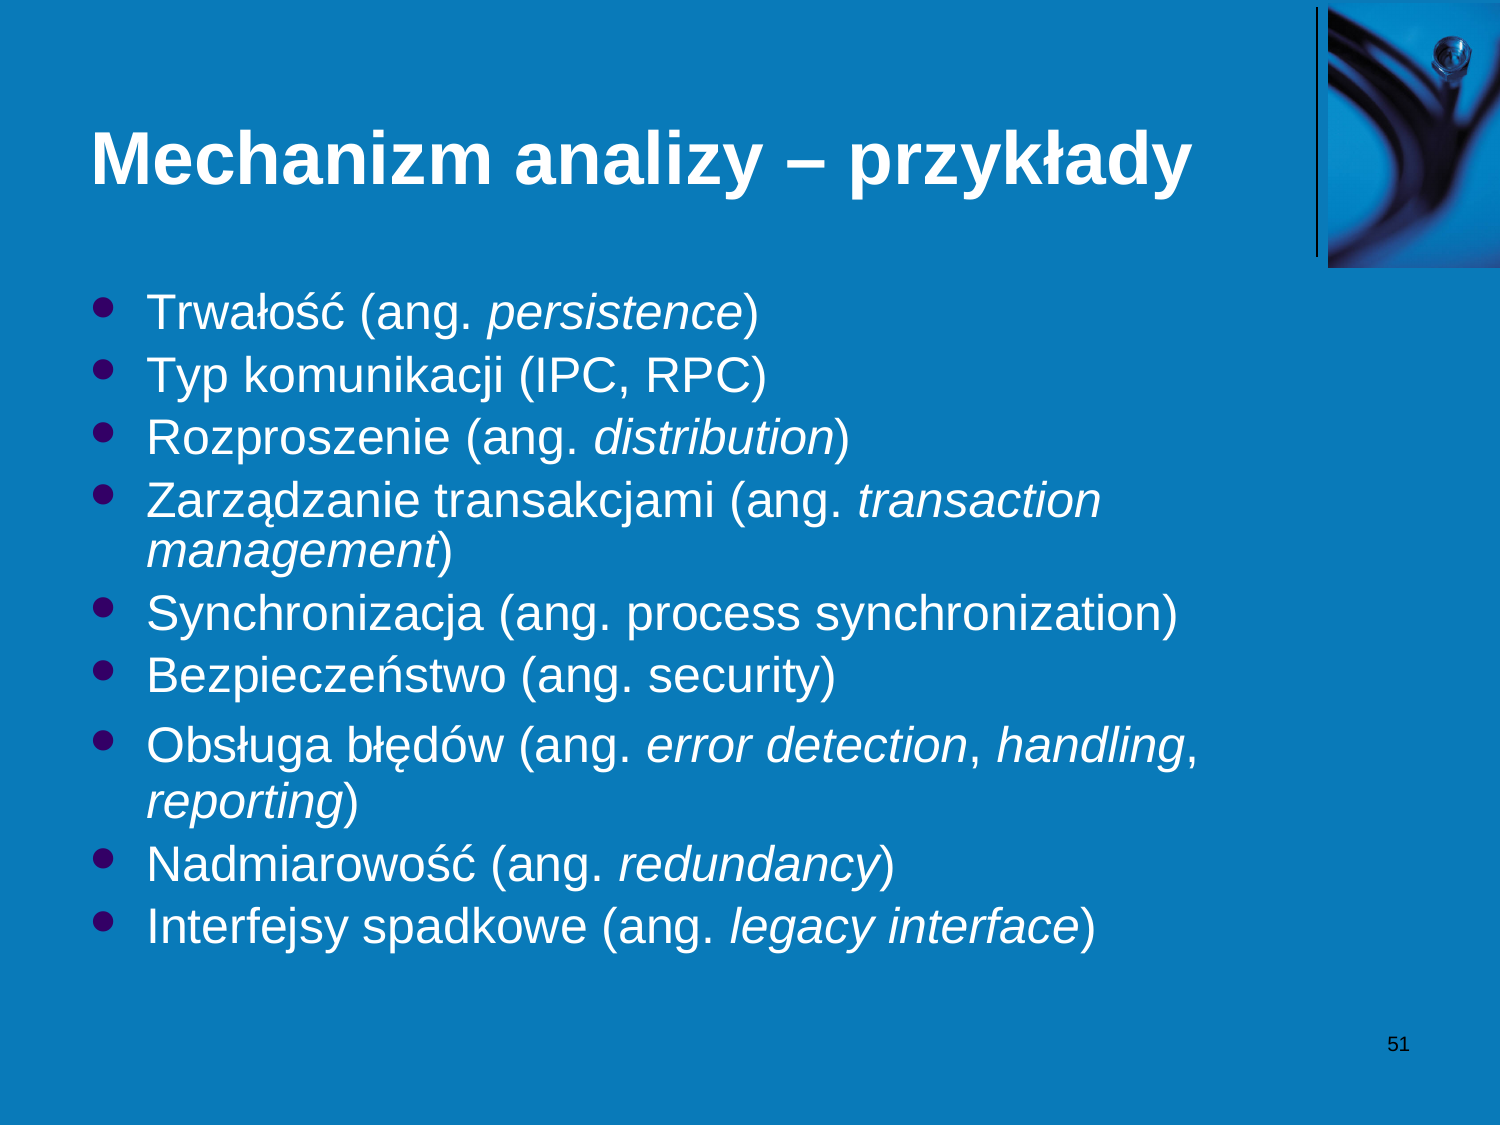

# Mechanizm analizy – przykłady
Trwałość (ang. persistence)
Typ komunikacji (IPC, RPC)
Rozproszenie (ang. distribution)
Zarządzanie transakcjami (ang. transaction management)
Synchronizacja (ang. process synchronization)
Bezpieczeństwo (ang. security)
Obsługa błędów (ang. error detection, handling, reporting)
Nadmiarowość (ang. redundancy)
Interfejsy spadkowe (ang. legacy interface)
51